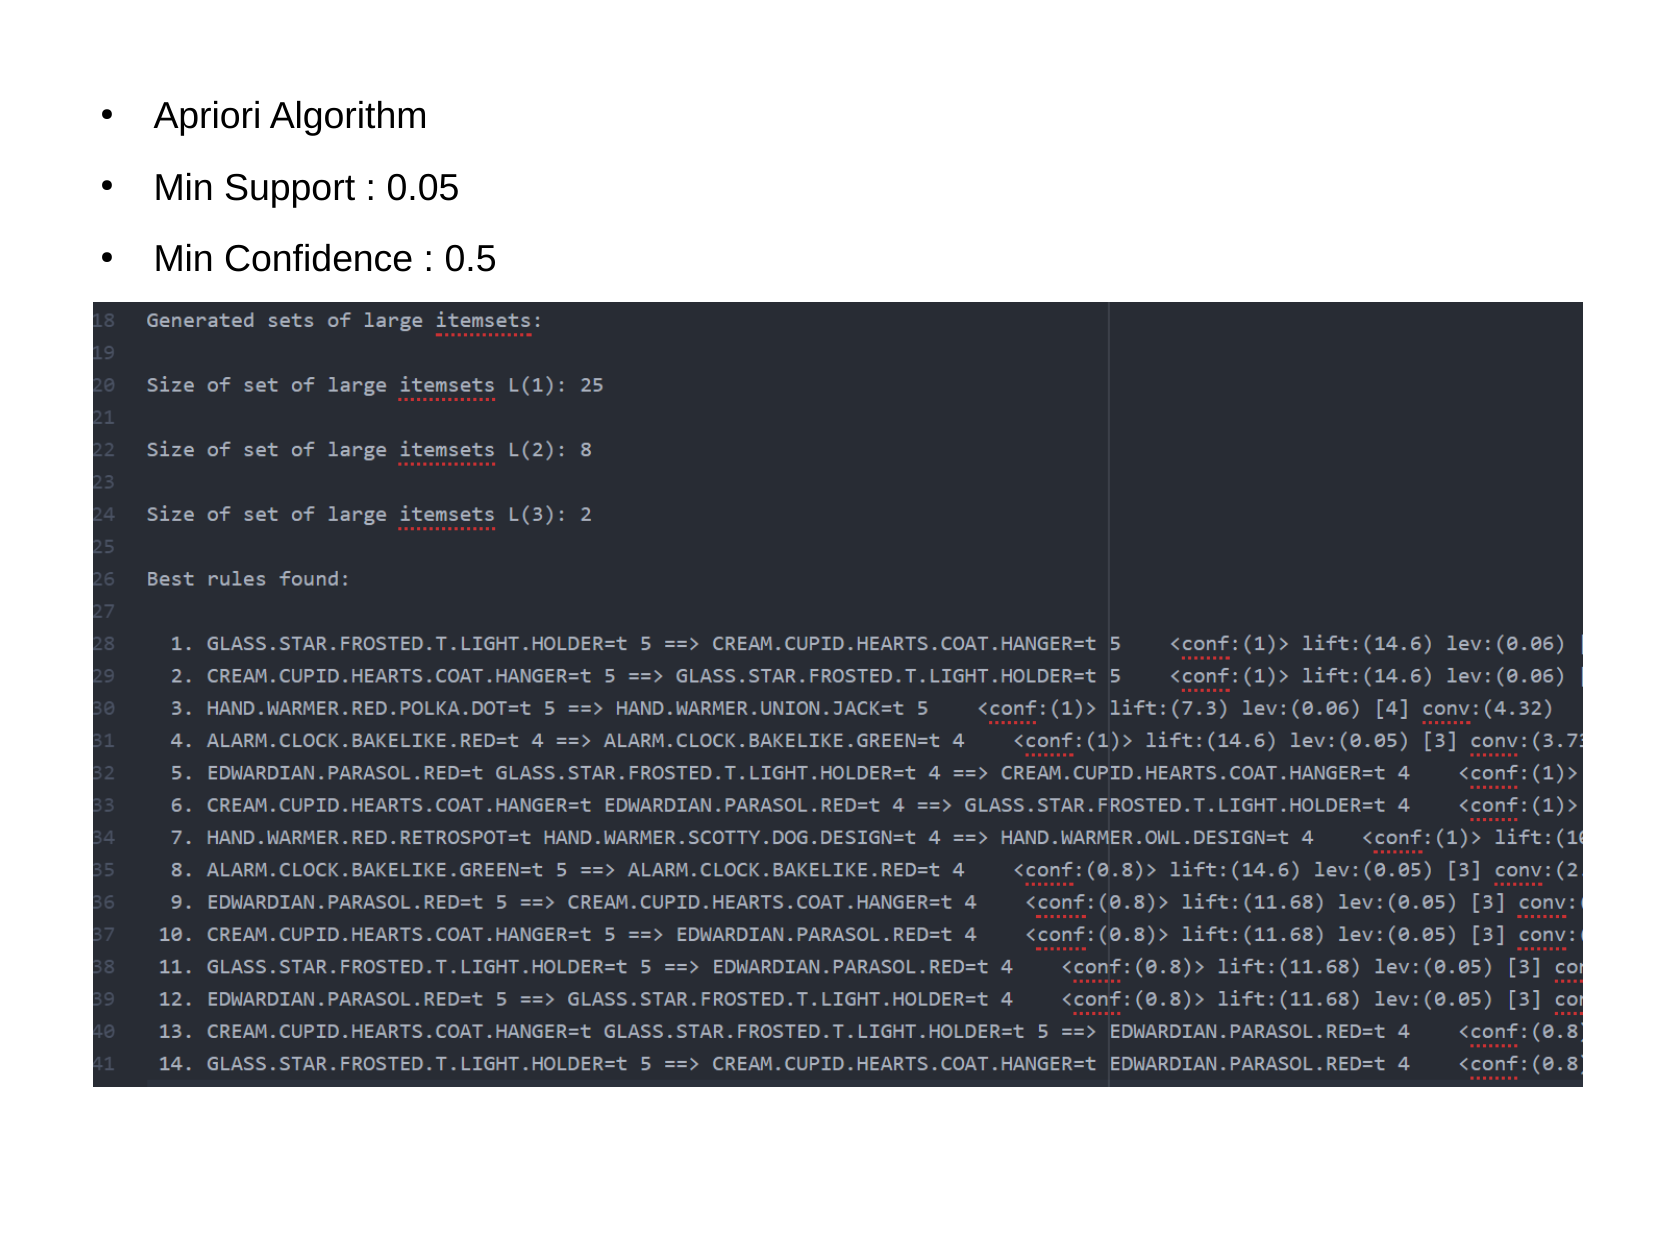

# Apriori Algorithm
Min Support : 0.05
Min Confidence : 0.5